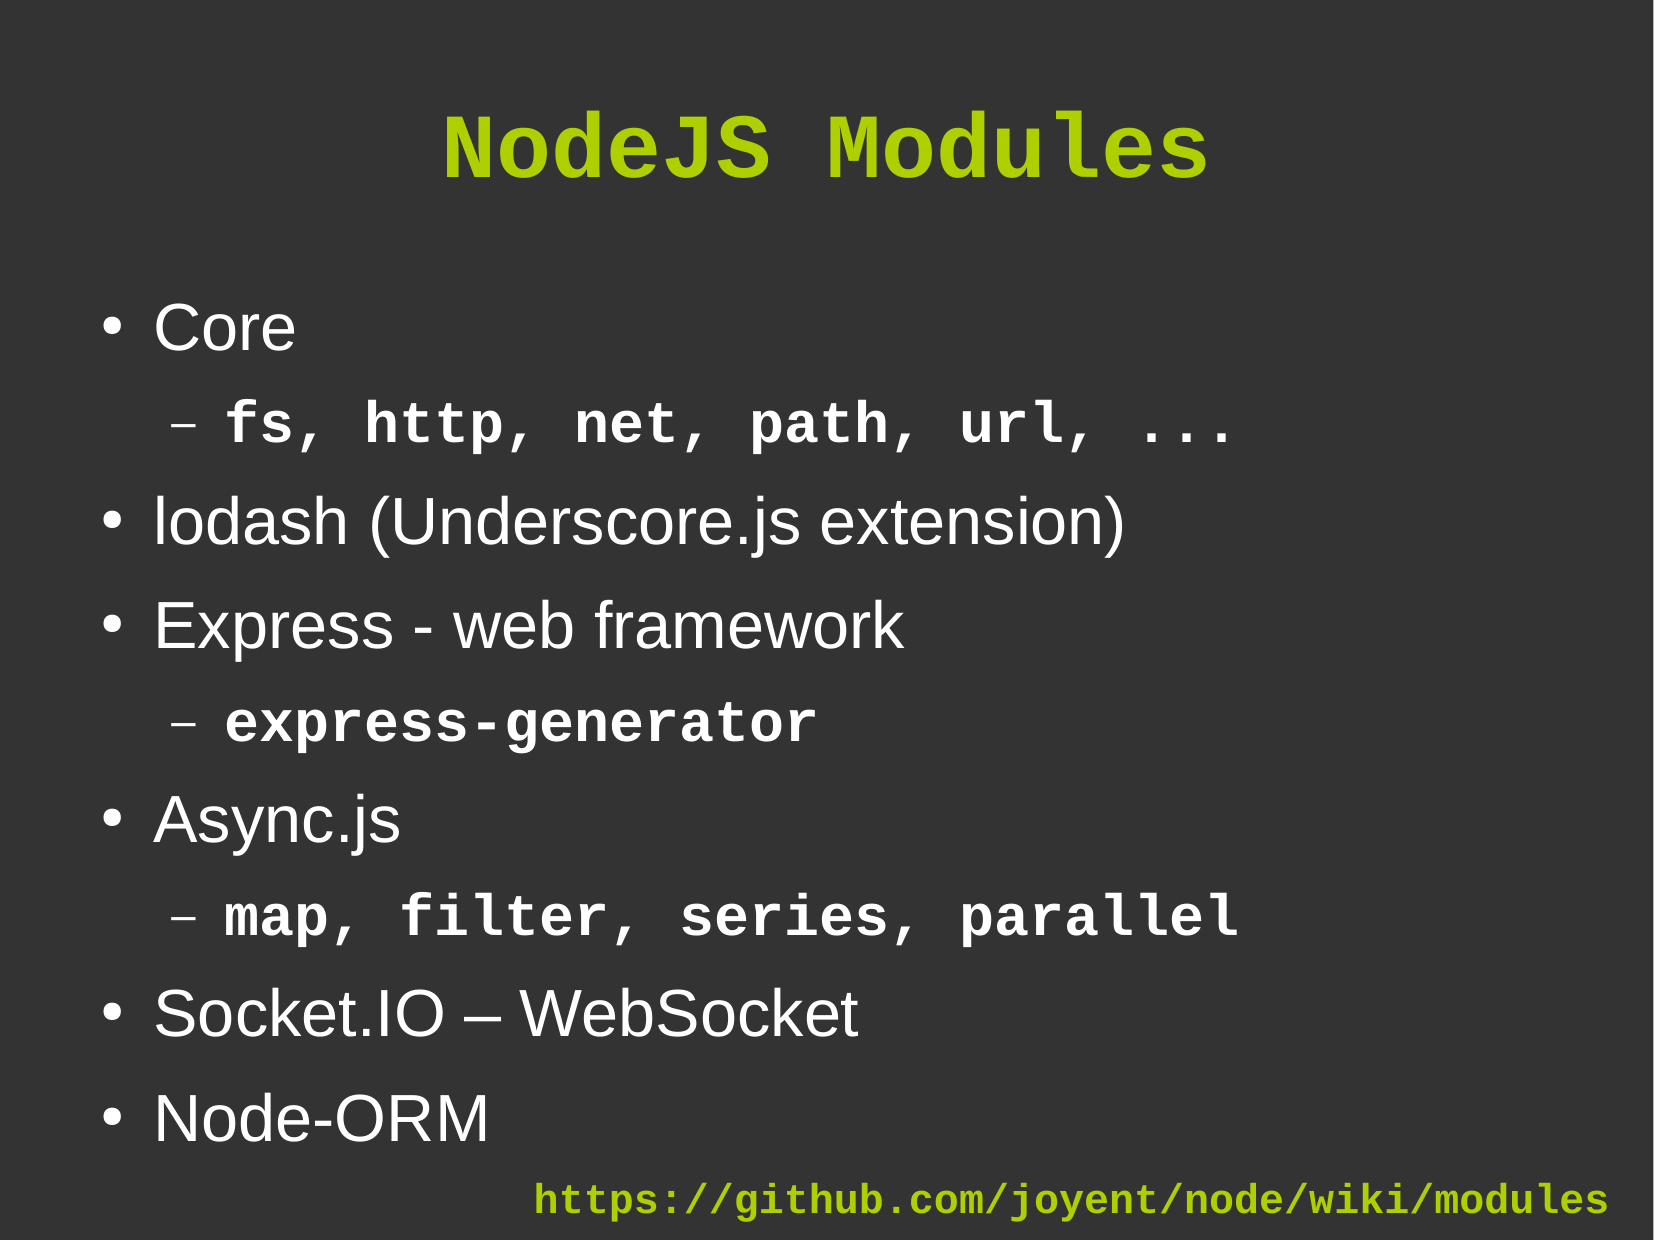

# NodeJS Modules
Core
fs, http, net, path, url, ...
lodash (Underscore.js extension)
Express - web framework
express-generator
Async.js
map, filter, series, parallel
Socket.IO – WebSocket
Node-ORM
https://github.com/joyent/node/wiki/modules